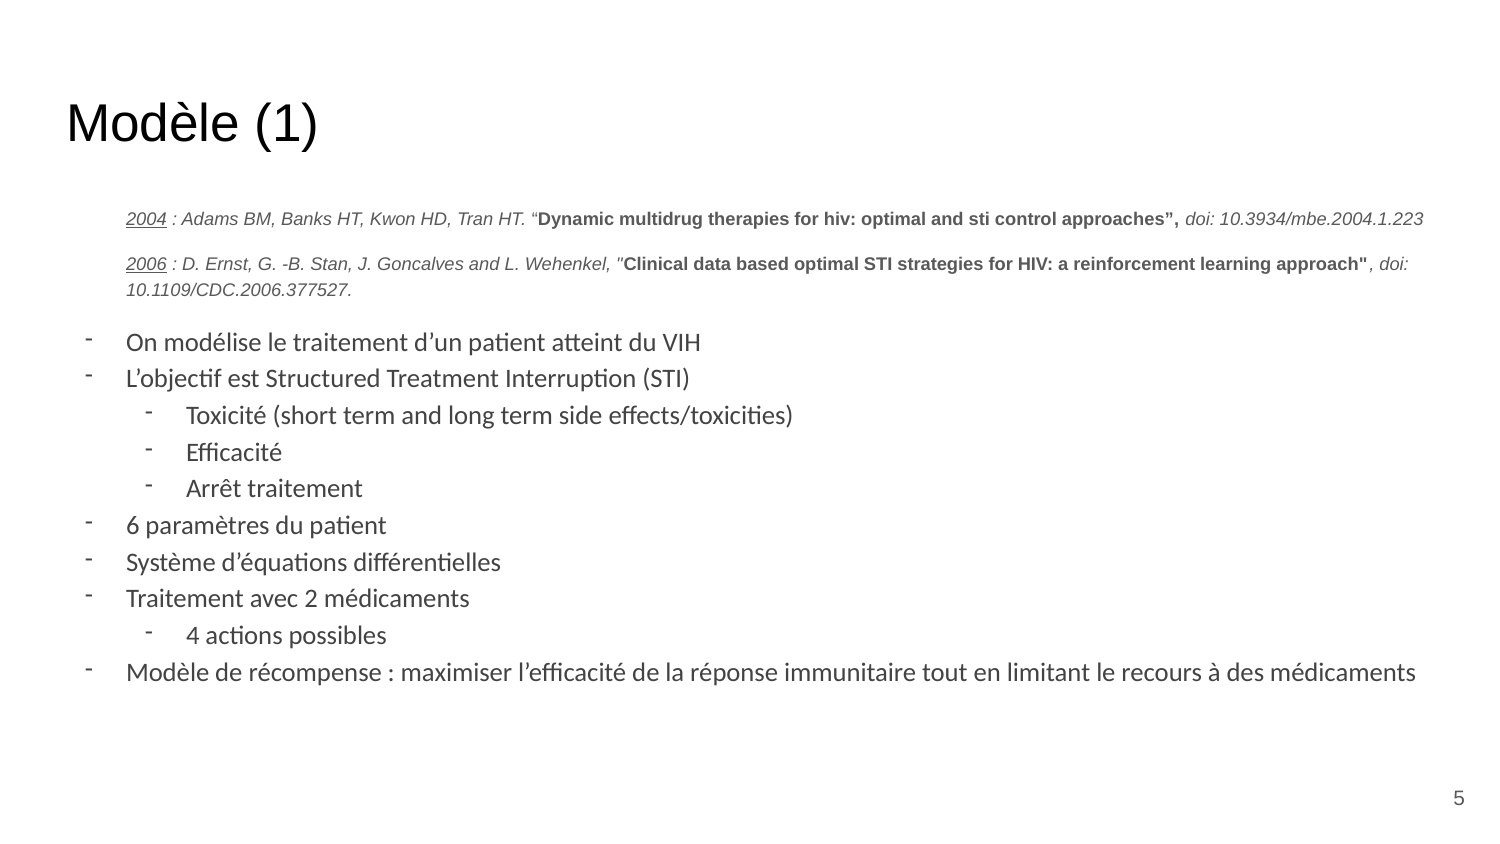

# Modèle (1)
2004 : Adams BM, Banks HT, Kwon HD, Tran HT. “Dynamic multidrug therapies for hiv: optimal and sti control approaches”, doi: 10.3934/mbe.2004.1.223
2006 : D. Ernst, G. -B. Stan, J. Goncalves and L. Wehenkel, "Clinical data based optimal STI strategies for HIV: a reinforcement learning approach", doi: 10.1109/CDC.2006.377527.
On modélise le traitement d’un patient atteint du VIH
L’objectif est Structured Treatment Interruption (STI)
Toxicité (short term and long term side effects/toxicities)
Efficacité
Arrêt traitement
6 paramètres du patient
Système d’équations différentielles
Traitement avec 2 médicaments
4 actions possibles
Modèle de récompense : maximiser l’efficacité de la réponse immunitaire tout en limitant le recours à des médicaments